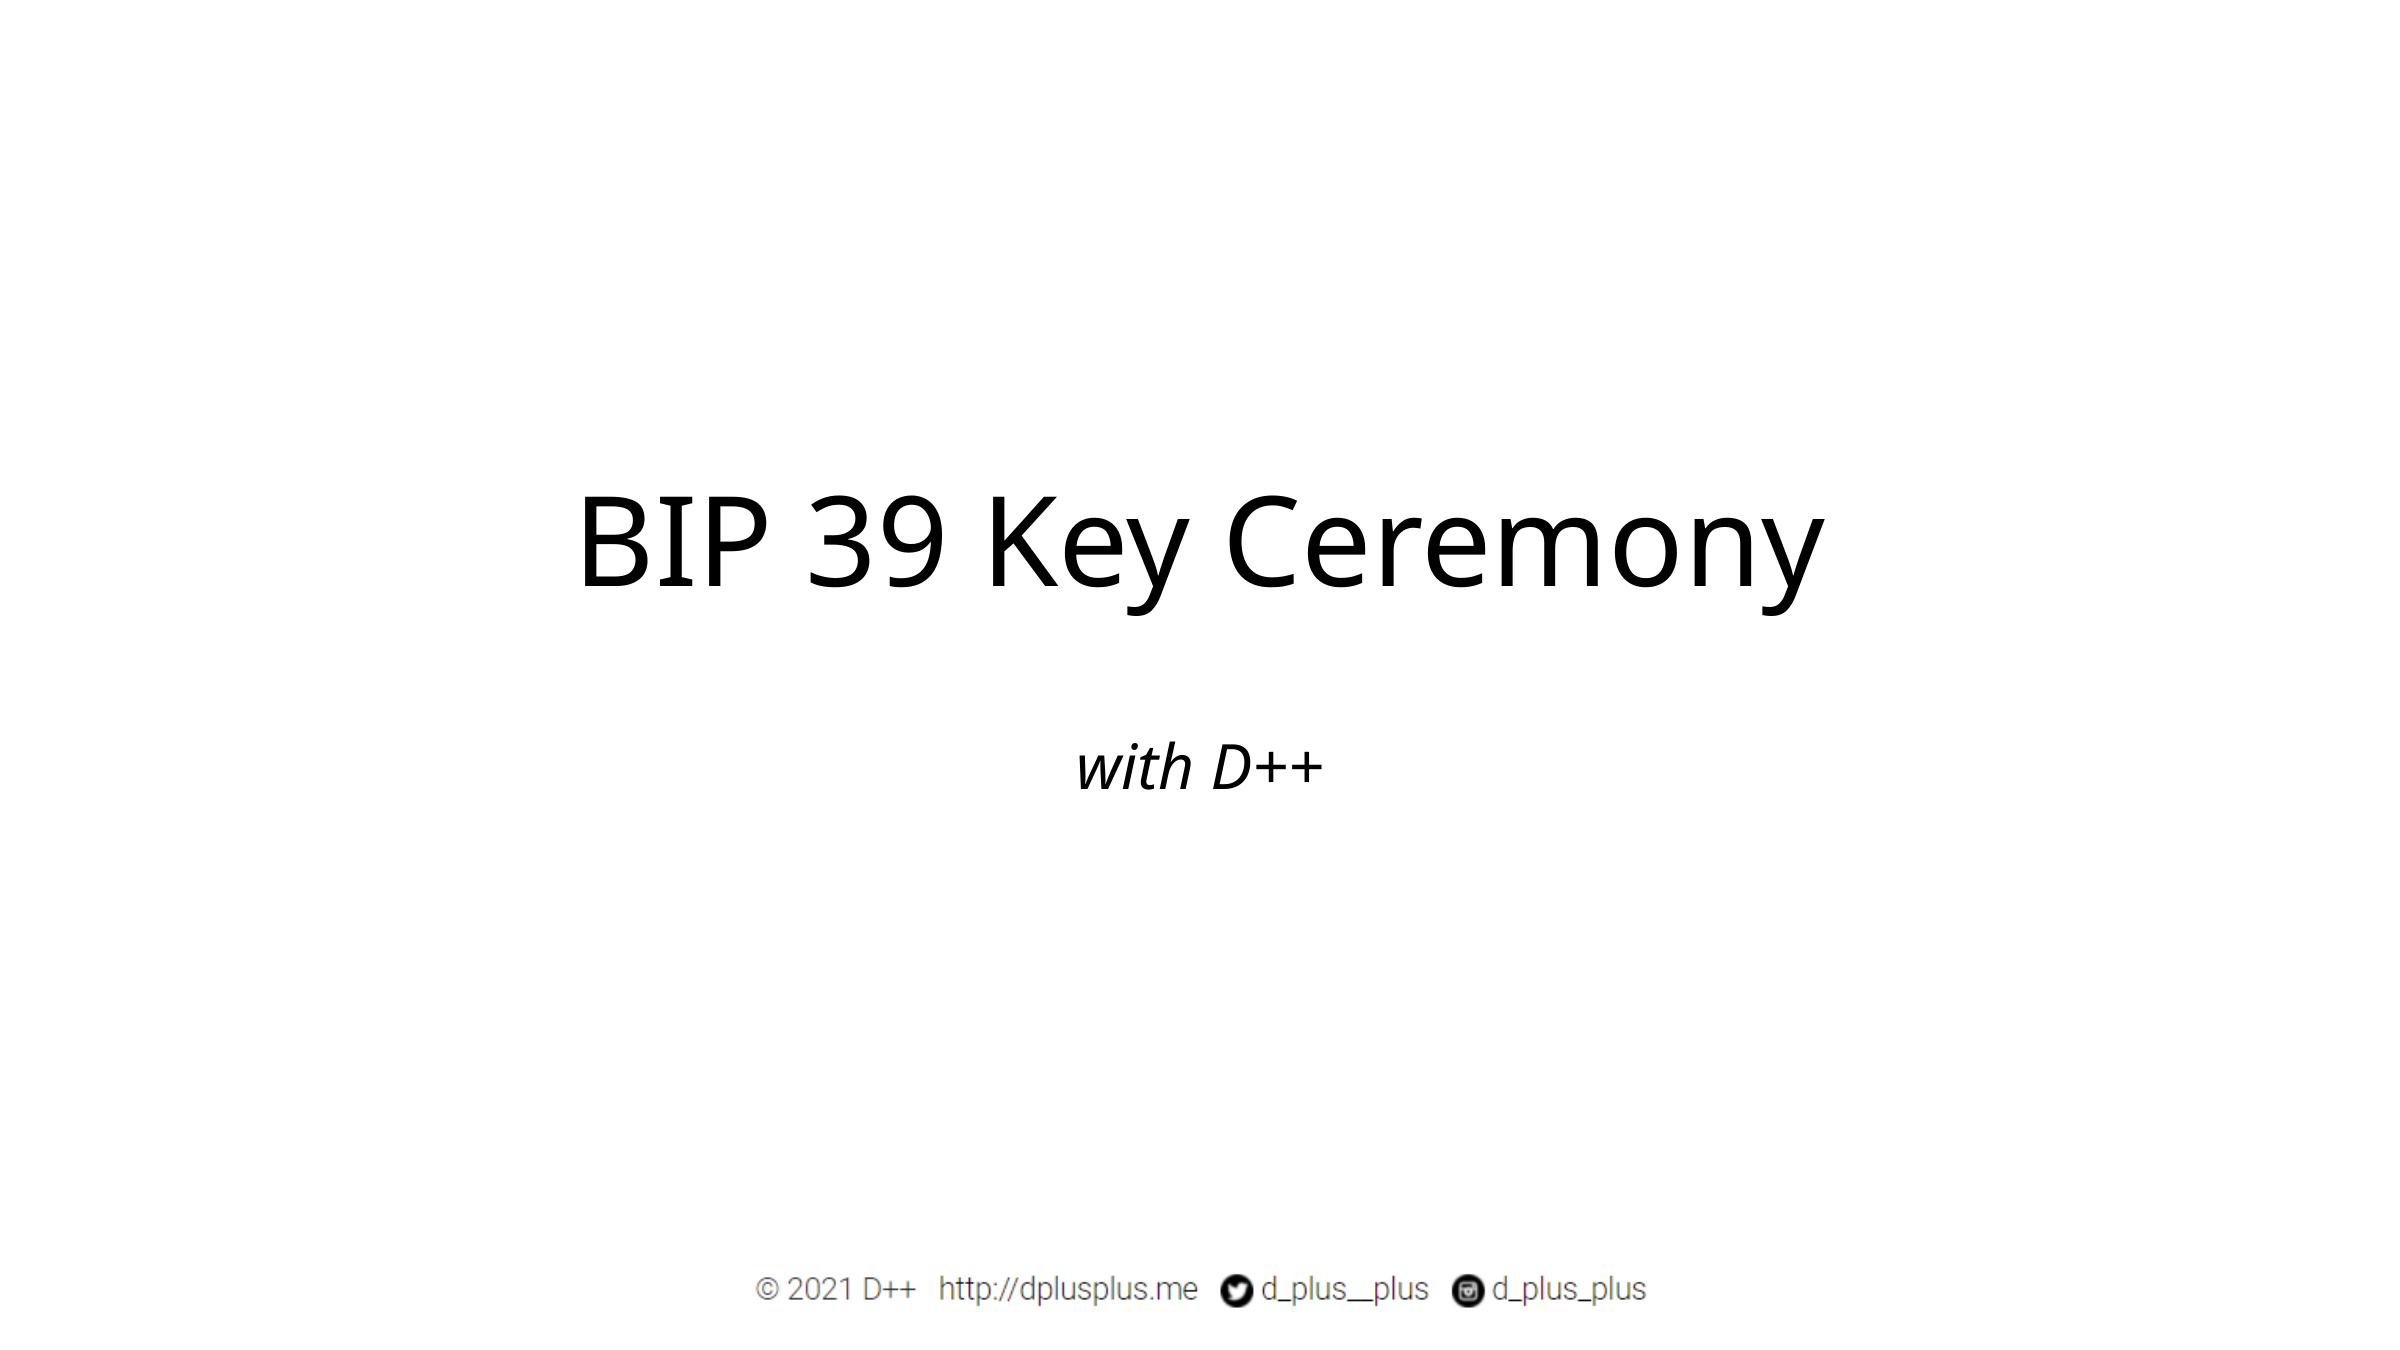

# BIP 39 Key Ceremony
with D++